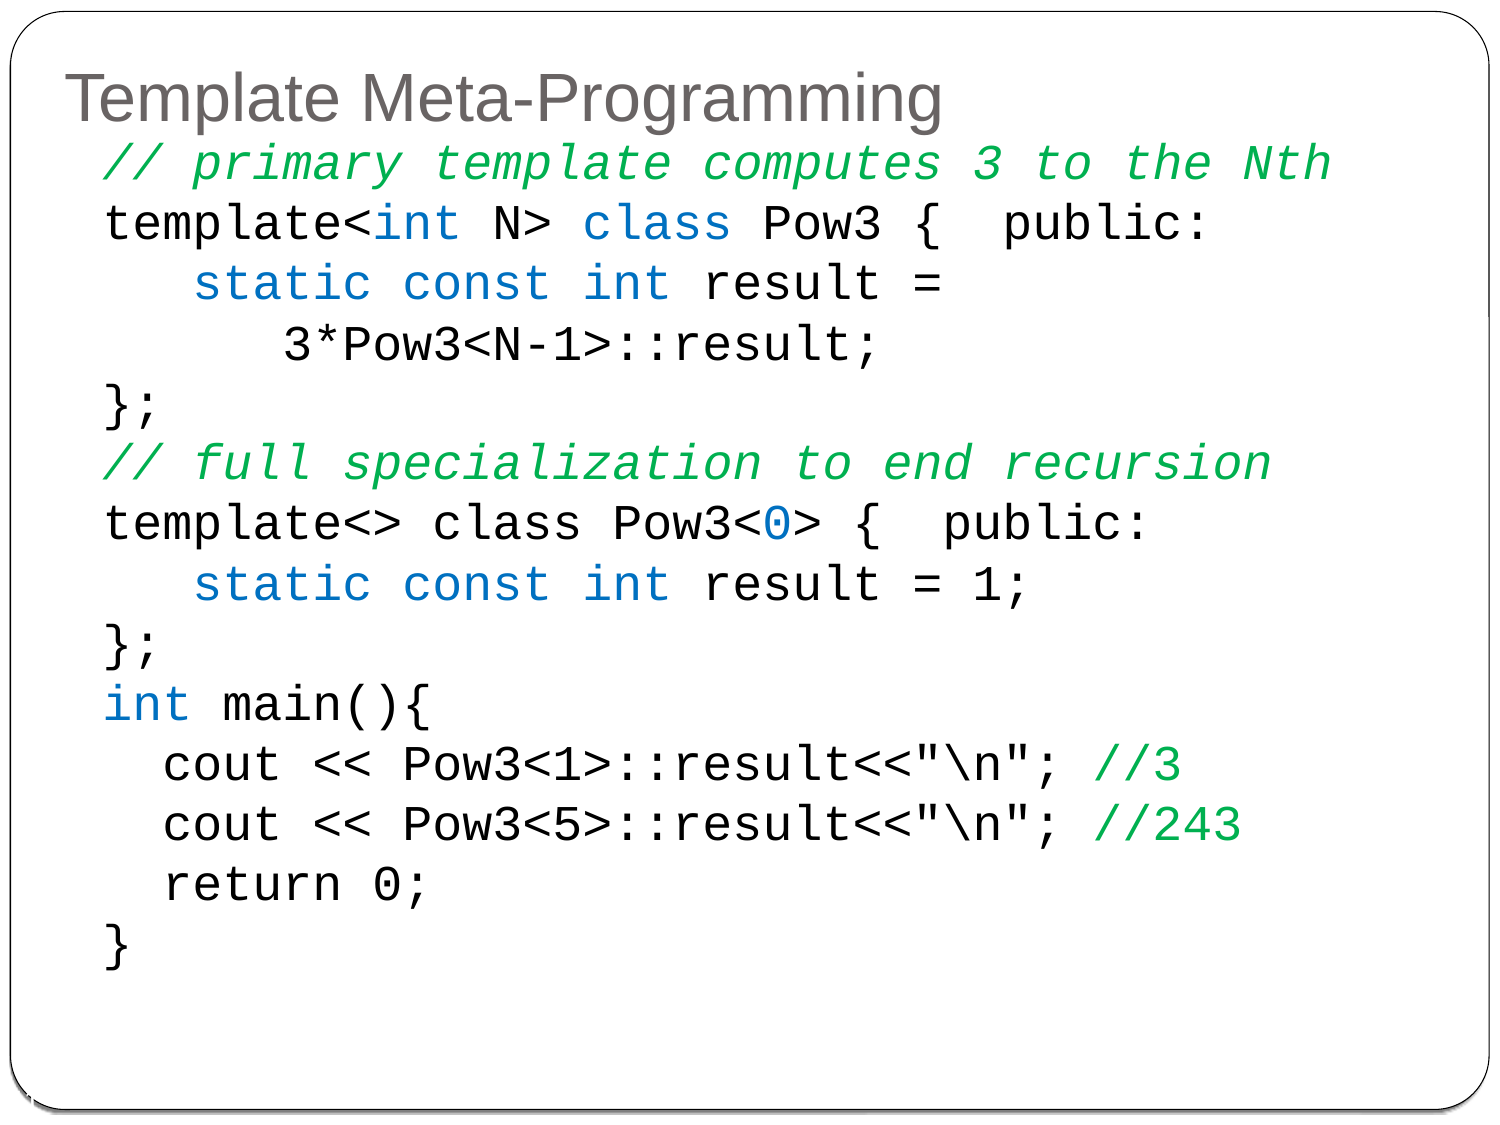

// primary template computes 3 to the Nth
template<int N> class Pow3 { public:
 static const int result =
 3*Pow3<N-1>::result;
};
// full specialization to end recursion
template<> class Pow3<0> { public:
 static const int result = 1;
};
int main(){
 cout << Pow3<1>::result<<"\n"; //3
 cout << Pow3<5>::result<<"\n"; //243
 return 0;
}
# Template Meta-Programming